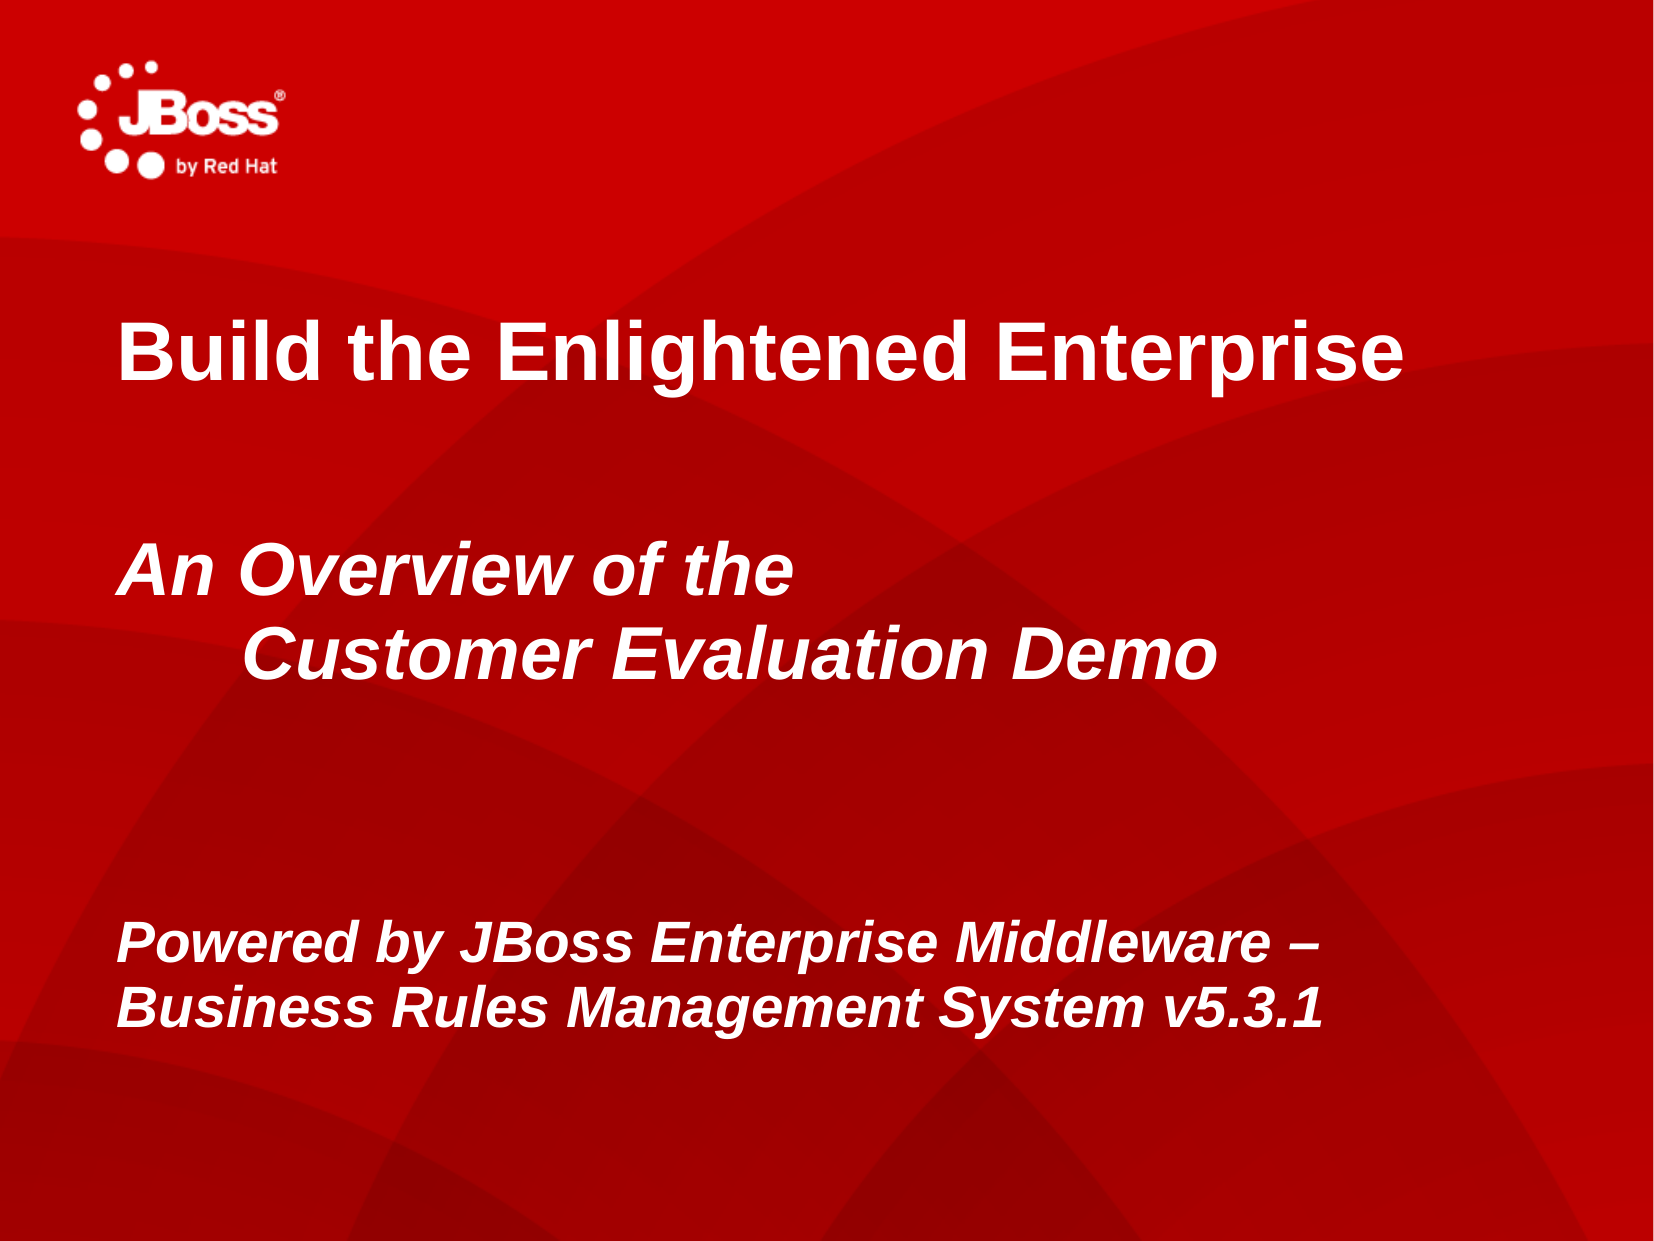

Build the Enlightened Enterprise
An Overview of the
 Customer Evaluation Demo
Powered by JBoss Enterprise Middleware –
Business Rules Management System v5.3.1